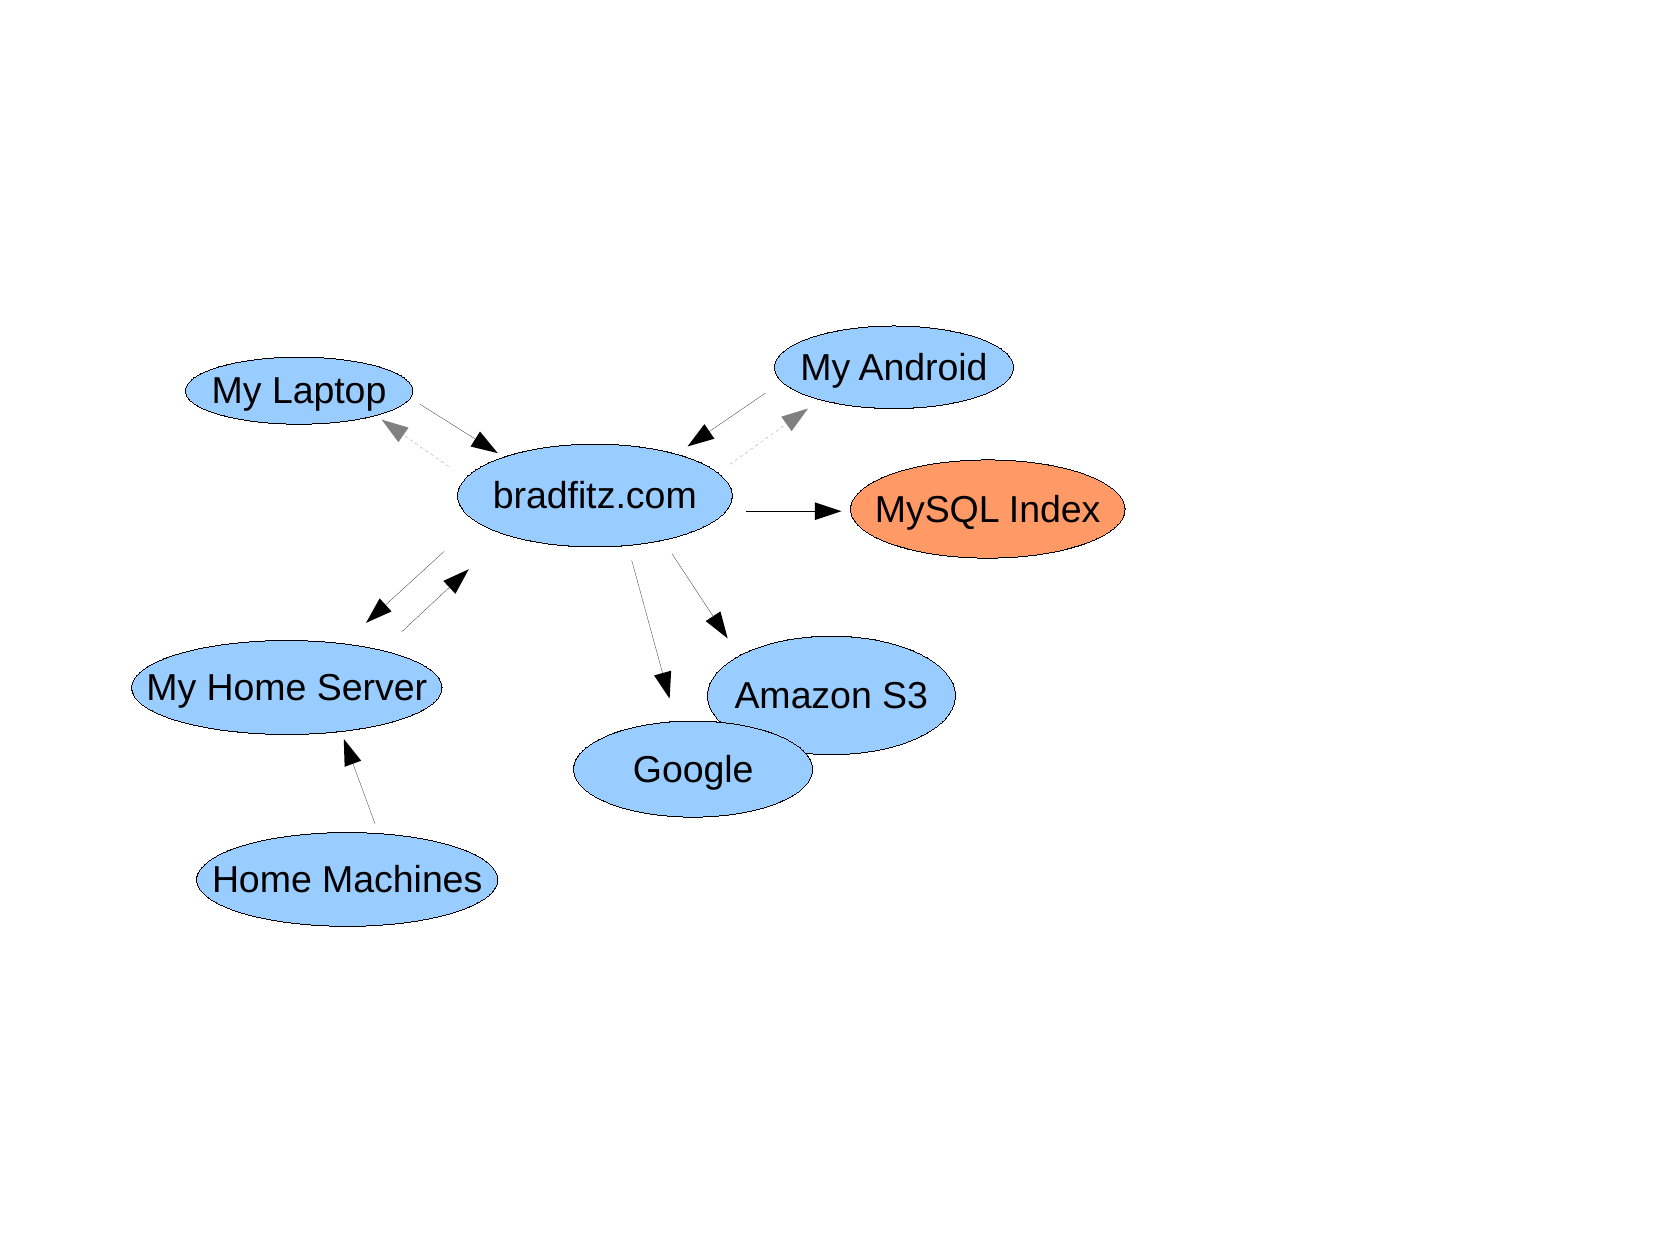

My Android
My Laptop
bradfitz.com
MySQL Index
Amazon S3
My Home Server
Google
Home Machines